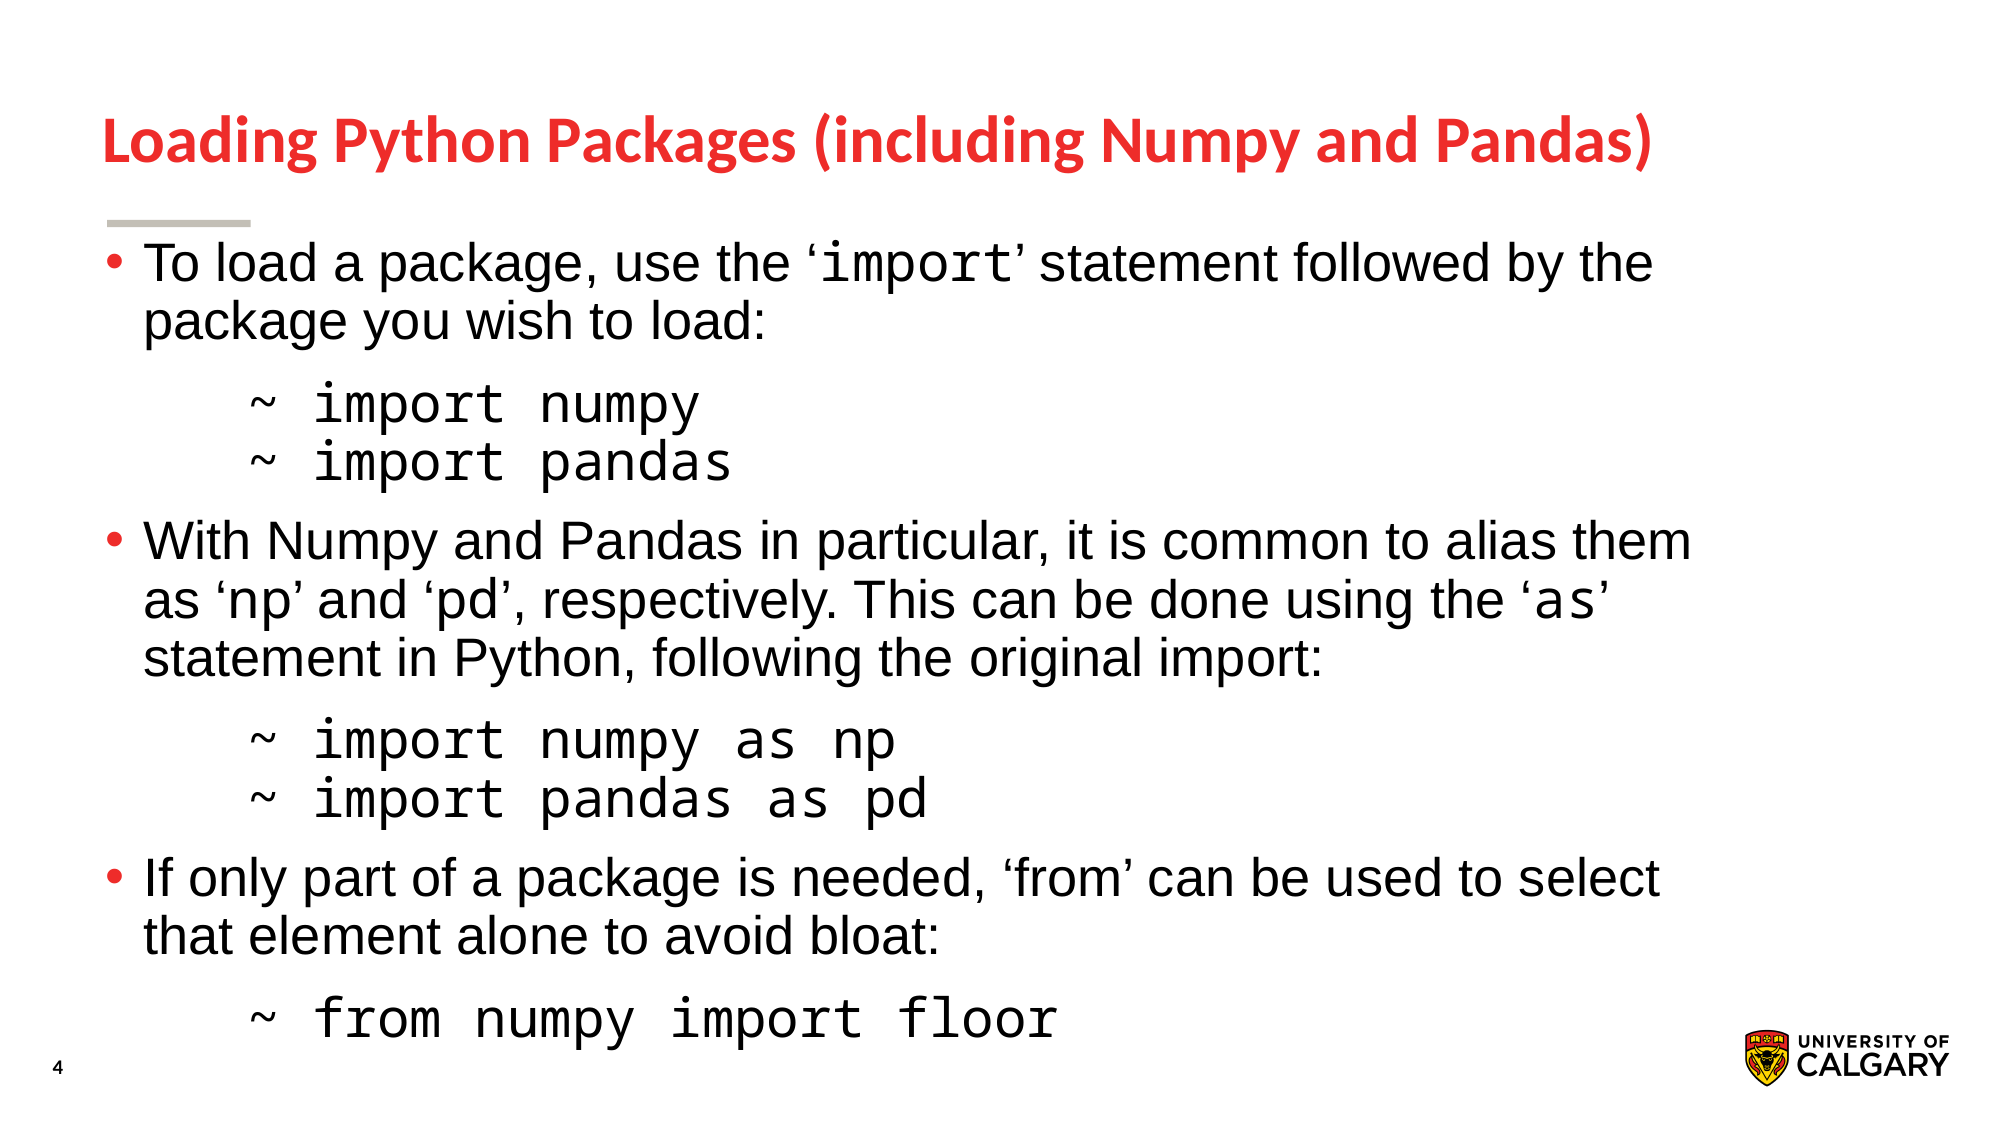

# Loading Python Packages (including Numpy and Pandas)
To load a package, use the ‘import’ statement followed by the package you wish to load:
~ import numpy
~ import pandas
With Numpy and Pandas in particular, it is common to alias them as ‘np’ and ‘pd’, respectively. This can be done using the ‘as’ statement in Python, following the original import:
~ import numpy as np
~ import pandas as pd
If only part of a package is needed, ‘from’ can be used to select that element alone to avoid bloat:
~ from numpy import floor